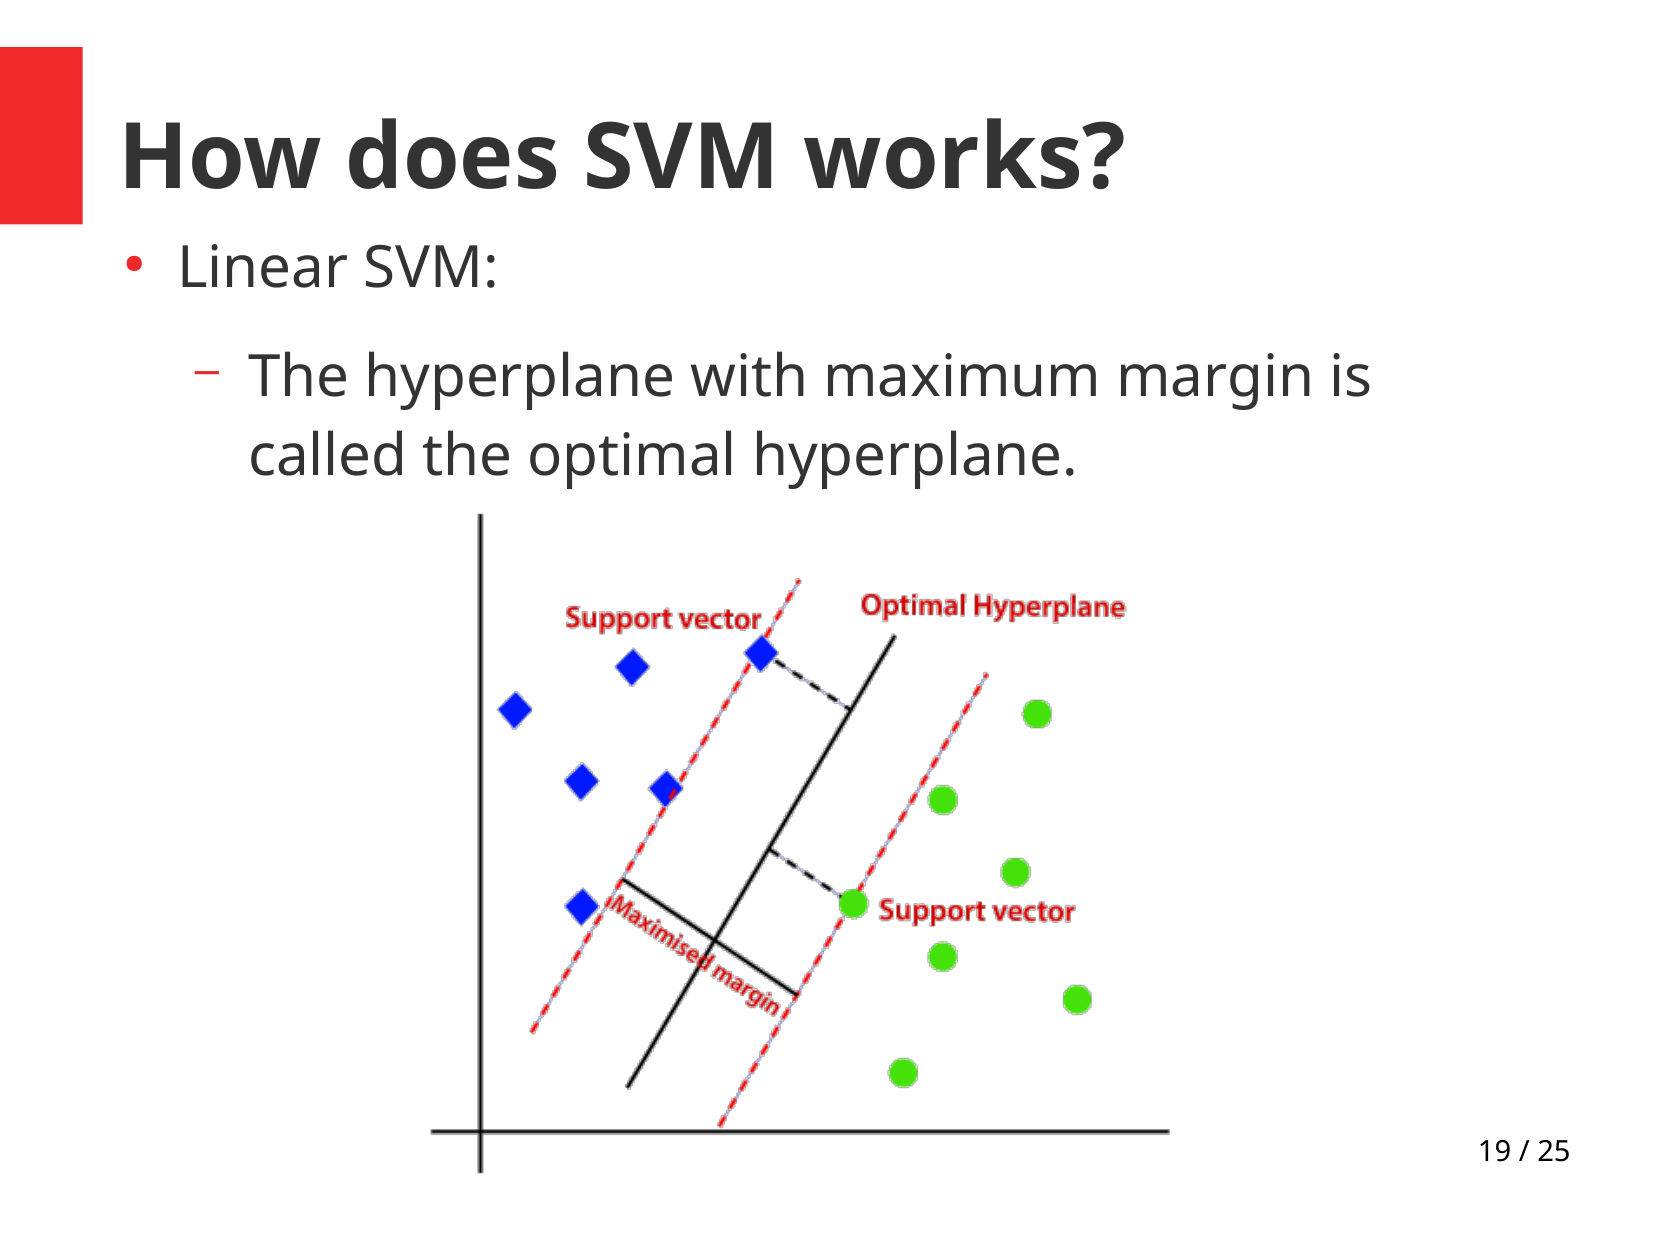

# How does SVM works?
Linear SVM:
The hyperplane with maximum margin is called the optimal hyperplane.
19